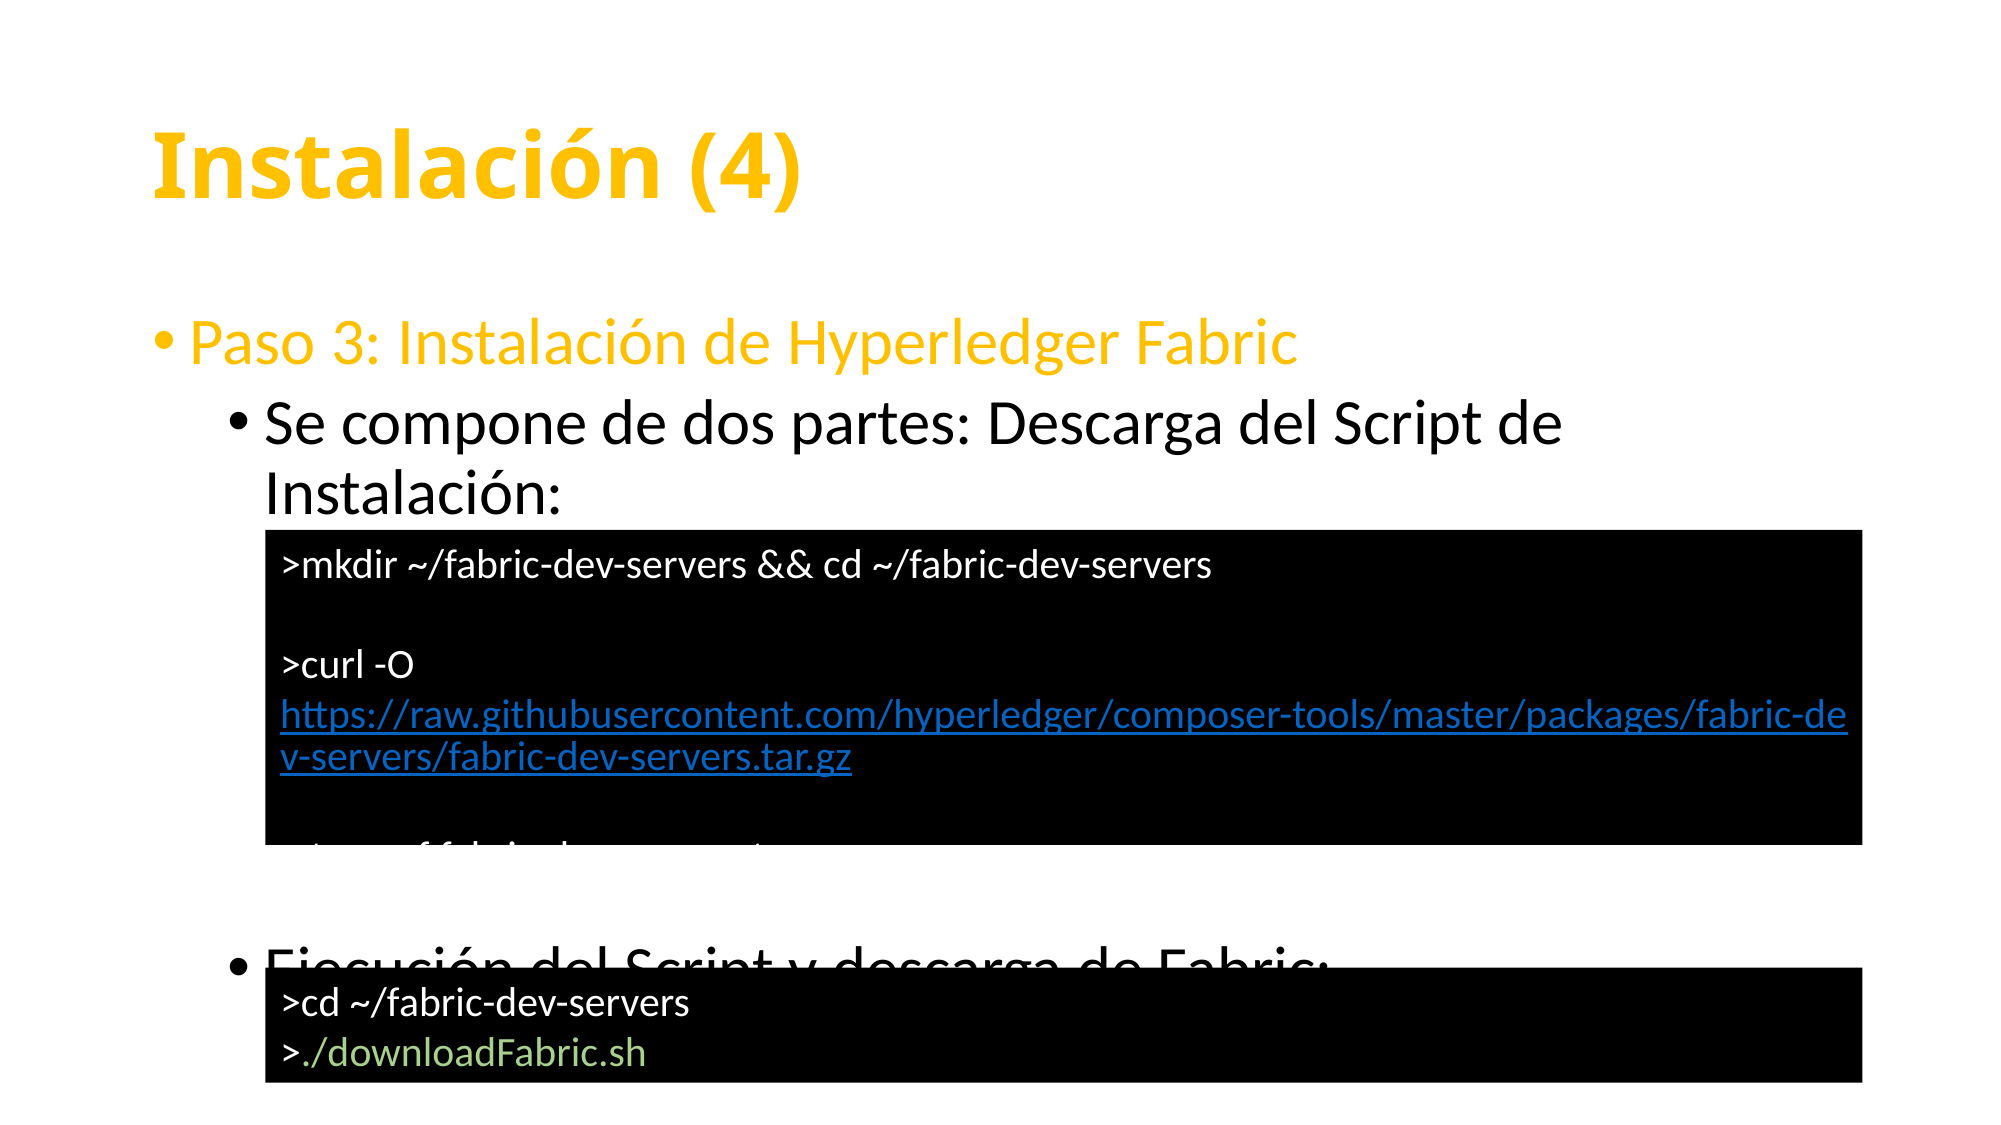

# Instalación (4)
Paso 3: Instalación de Hyperledger Fabric
Se compone de dos partes: Descarga del Script de Instalación:
Ejecución del Script y descarga de Fabric:
>mkdir ~/fabric-dev-servers && cd ~/fabric-dev-servers
>curl -O https://raw.githubusercontent.com/hyperledger/composer-tools/master/packages/fabric-dev-servers/fabric-dev-servers.tar.gz
> tar -xvf fabric-dev-servers.tar.gz
>cd ~/fabric-dev-servers
>./downloadFabric.sh